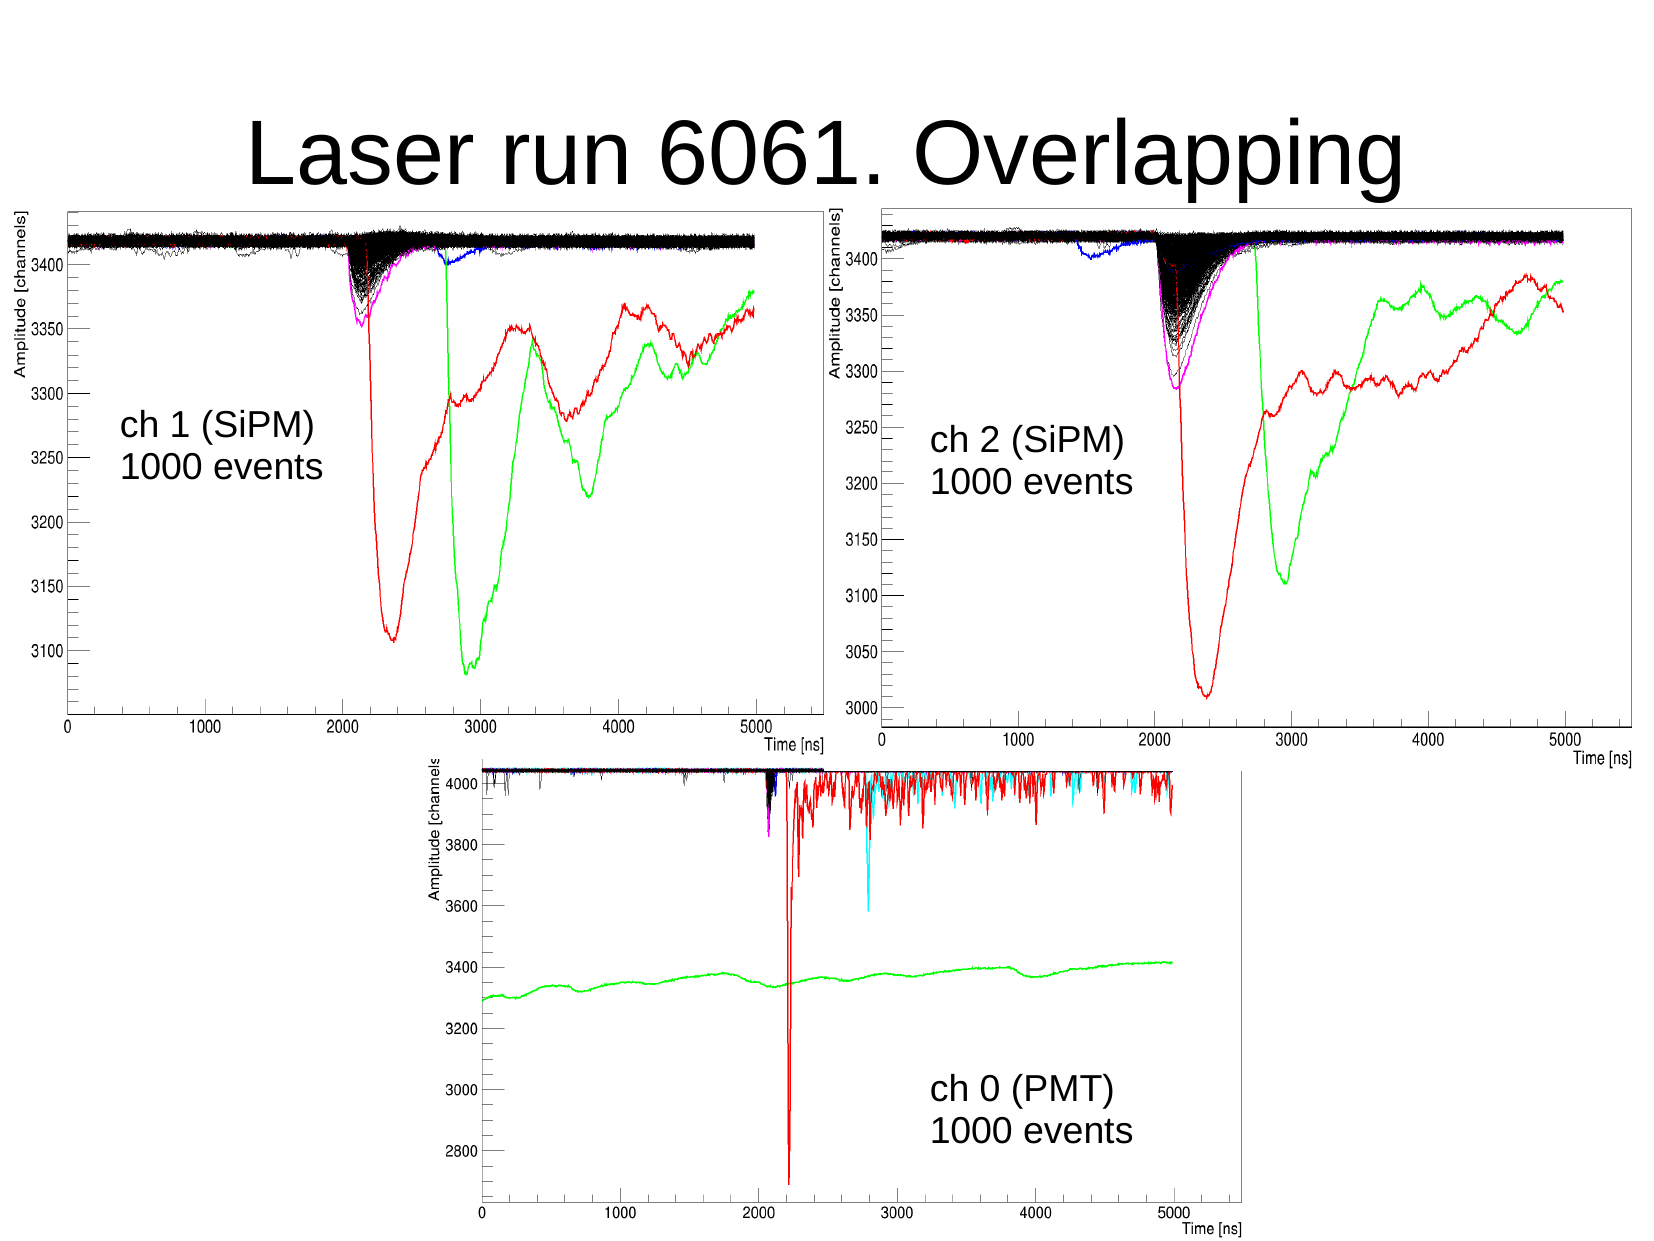

# Laser run 6061. Overlapping
ch 1 (SiPM)
1000 events
ch 2 (SiPM)
1000 events
ch 0 (PMT)
1000 events